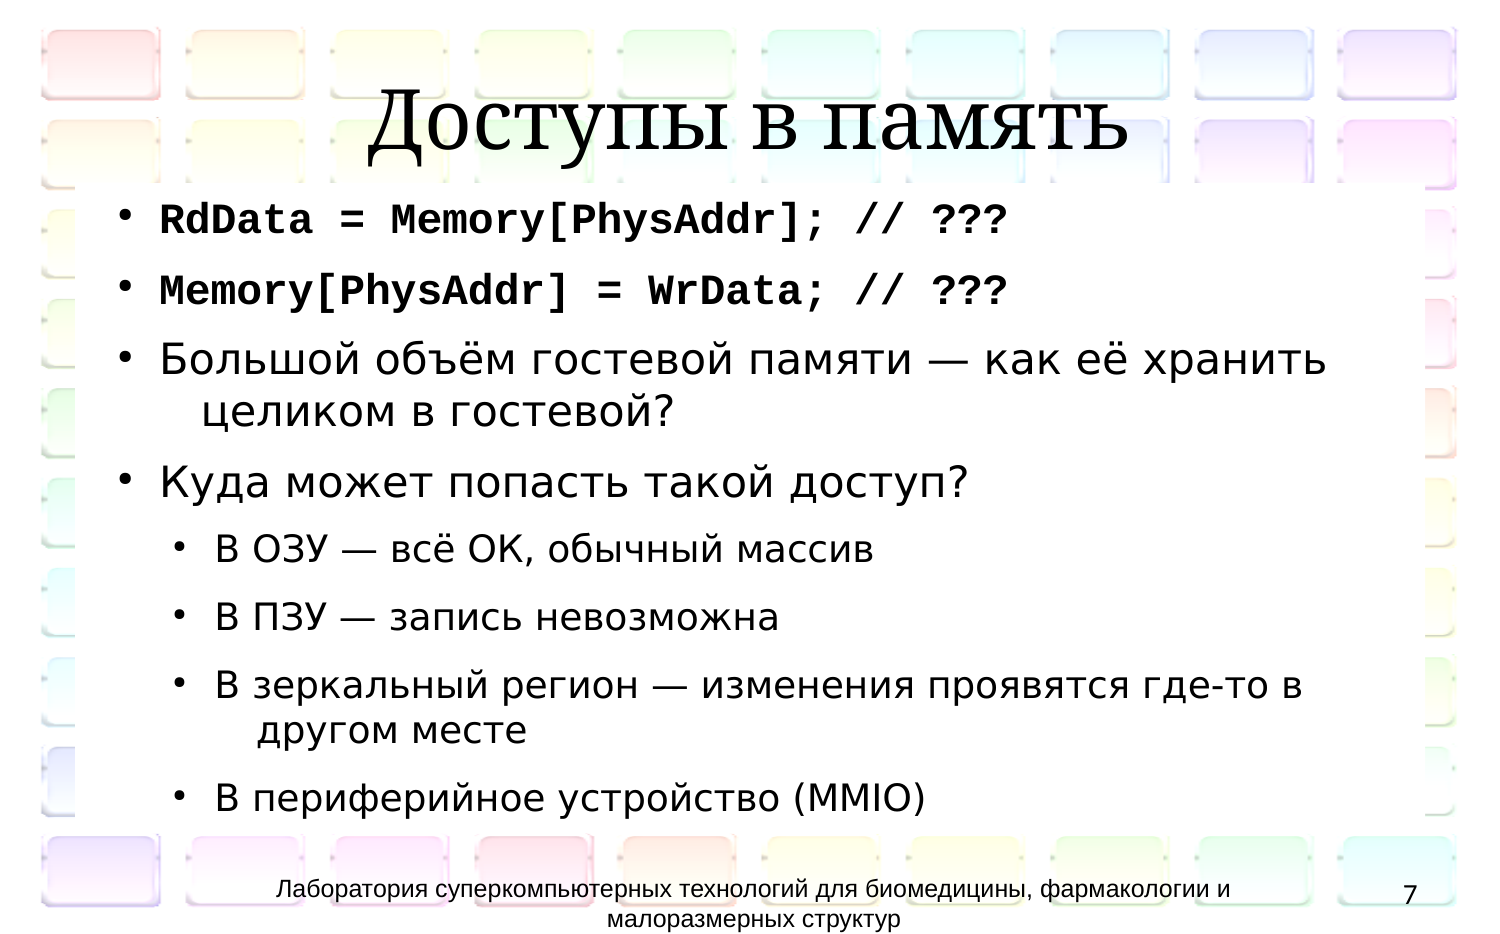

# Доступы в память
RdData = Memory[PhysAddr]; // ???
Memory[PhysAddr] = WrData; // ???
Большой объём гостевой памяти — как её хранить целиком в гостевой?
Куда может попасть такой доступ?
В ОЗУ — всё ОК, обычный массив
В ПЗУ — запись невозможна
В зеркальный регион — изменения проявятся где-то в другом месте
В периферийное устройство (MMIO)
Лаборатория суперкомпьютерных технологий для биомедицины, фармакологии и малоразмерных структур